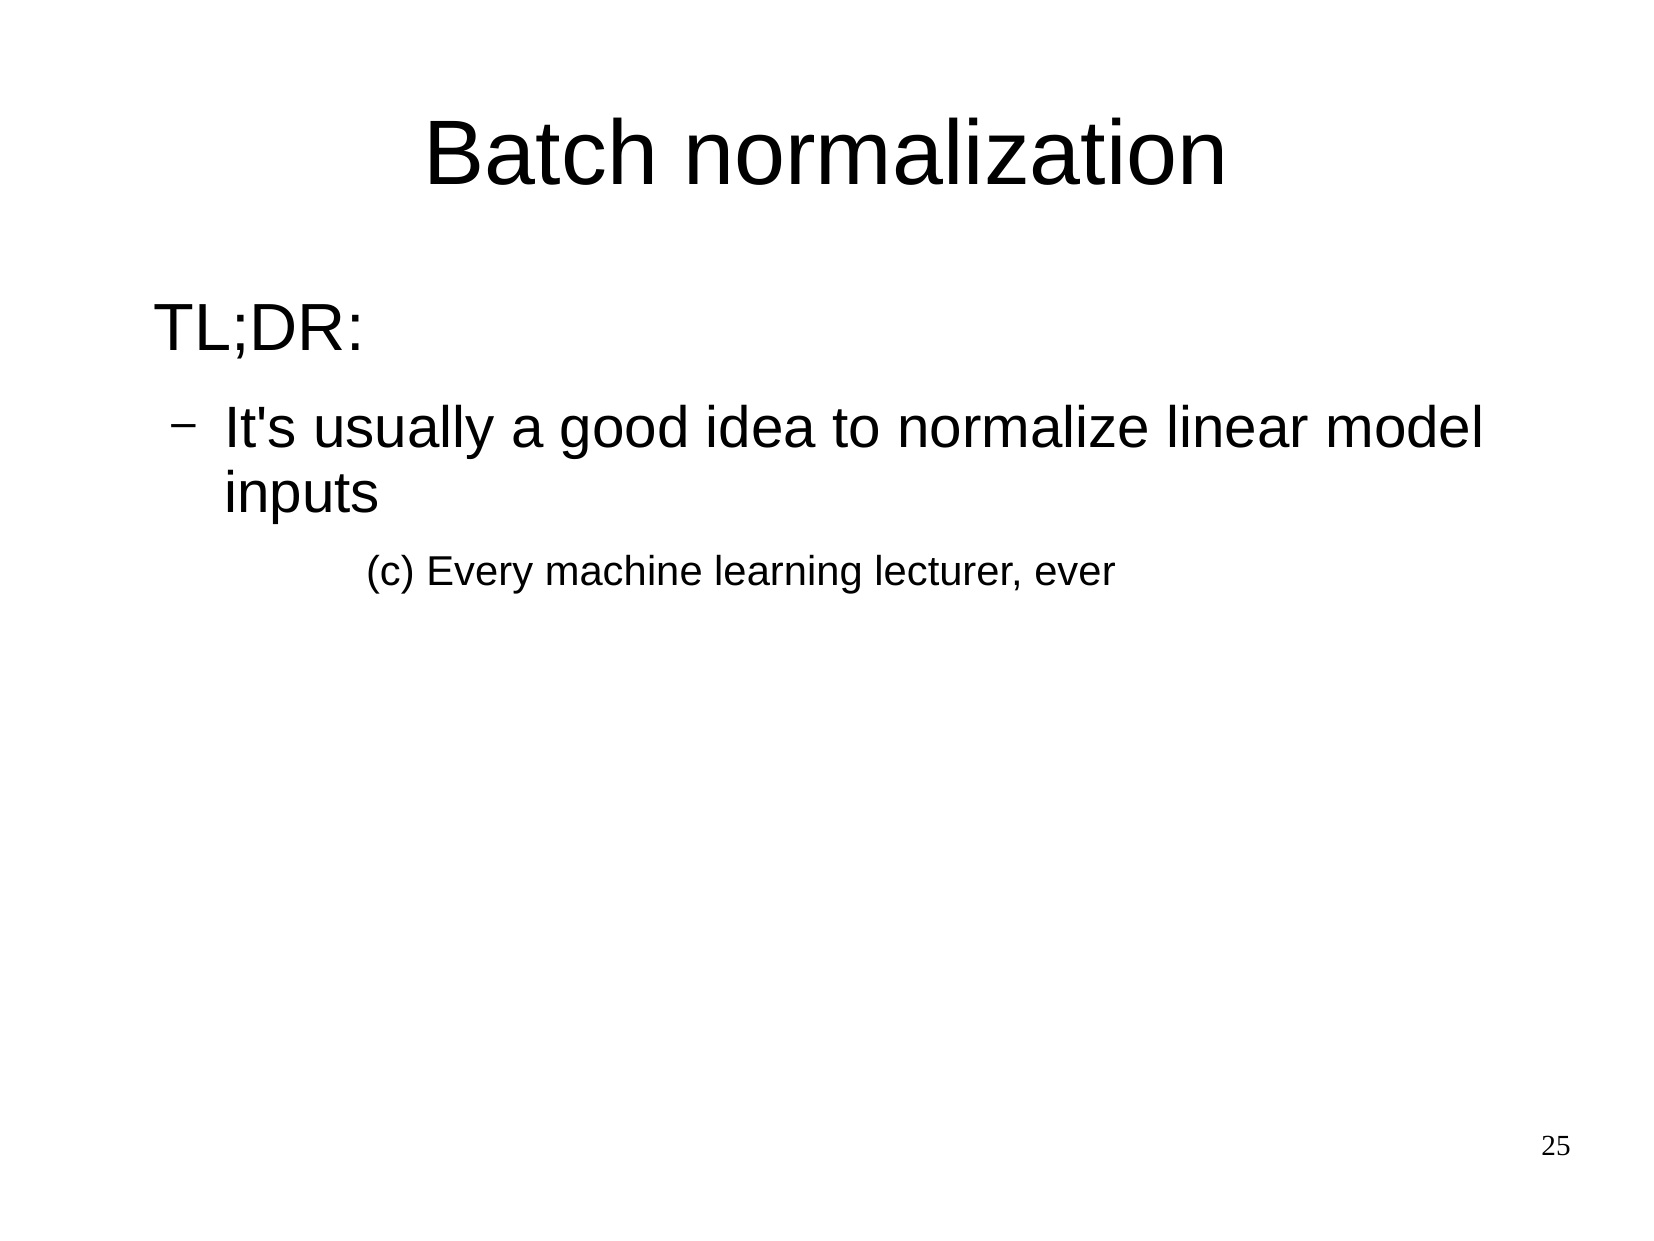

# Batch normalization
TL;DR:
It's usually a good idea to normalize linear model inputs
(c) Every machine learning lecturer, ever
25